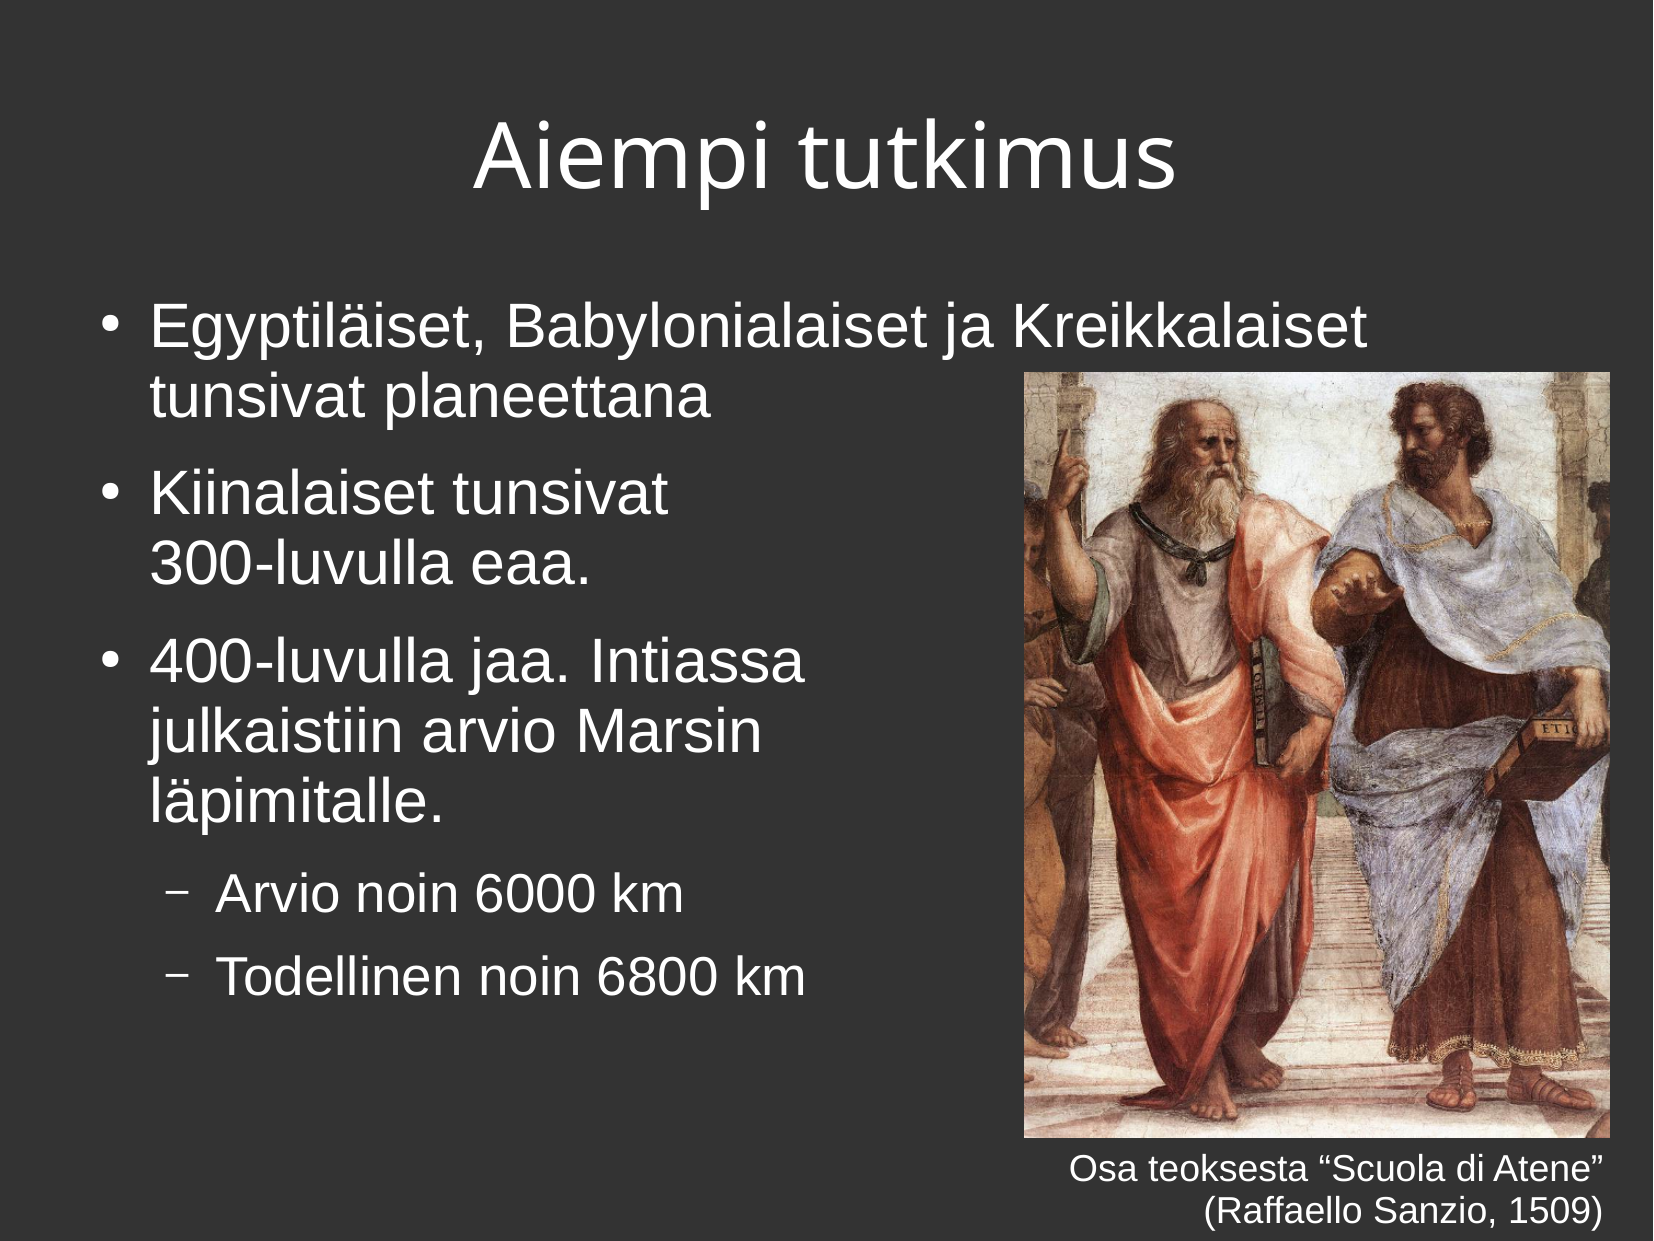

# Aiempi tutkimus
Egyptiläiset, Babylonialaiset ja Kreikkalaiset tunsivat planeettana
Kiinalaiset tunsivat
300-luvulla eaa.
400-luvulla jaa. Intiassa
julkaistiin arvio Marsin
läpimitalle.
Arvio noin 6000 km
Todellinen noin 6800 km
Osa teoksesta “Scuola di Atene”
(Raffaello Sanzio, 1509)